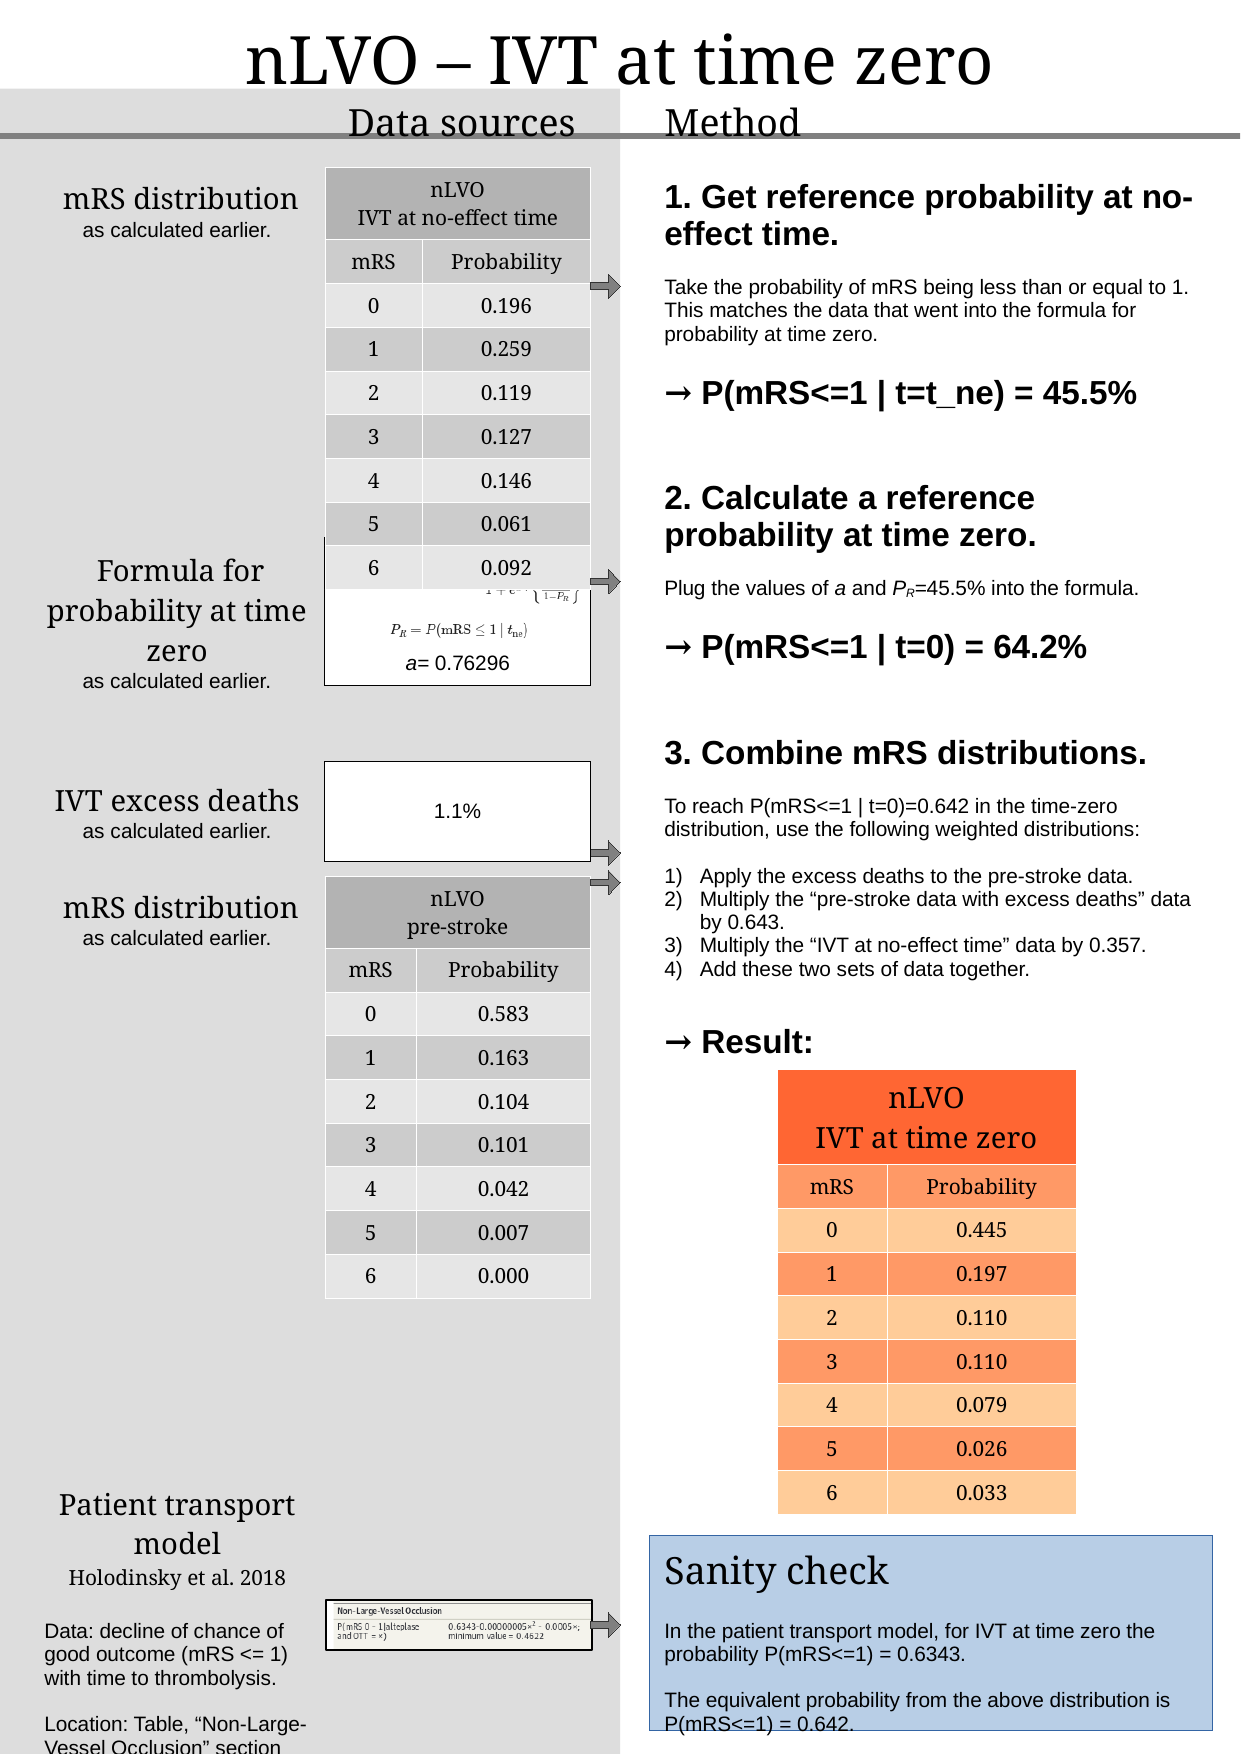

nLVO – IVT at time zero
Data sources
Method
| nLVO IVT at no-effect time | |
| --- | --- |
| mRS | Probability |
| 0 | 0.196 |
| 1 | 0.259 |
| 2 | 0.119 |
| 3 | 0.127 |
| 4 | 0.146 |
| 5 | 0.061 |
| 6 | 0.092 |
1. Get reference probability at no-effect time.
Take the probability of mRS being less than or equal to 1. This matches the data that went into the formula for probability at time zero.
→ P(mRS<=1 | t=t_ne) = 45.5%
2. Calculate a reference probability at time zero.
Plug the values of a and PR=45.5% into the formula.
→ P(mRS<=1 | t=0) = 64.2%
3. Combine mRS distributions.
To reach P(mRS<=1 | t=0)=0.642 in the time-zero distribution, use the following weighted distributions:
Apply the excess deaths to the pre-stroke data.
Multiply the “pre-stroke data with excess deaths” data by 0.643.
Multiply the “IVT at no-effect time” data by 0.357.
Add these two sets of data together.
→ Result:
 mRS distribution
as calculated earlier.
a= 0.76296
 Formula for probability at time zero
as calculated earlier.
IVT excess deaths
as calculated earlier.
1.1%
| nLVO pre-stroke | |
| --- | --- |
| mRS | Probability |
| 0 | 0.583 |
| 1 | 0.163 |
| 2 | 0.104 |
| 3 | 0.101 |
| 4 | 0.042 |
| 5 | 0.007 |
| 6 | 0.000 |
 mRS distribution
as calculated earlier.
| nLVO IVT at time zero | |
| --- | --- |
| mRS | Probability |
| 0 | 0.445 |
| 1 | 0.197 |
| 2 | 0.110 |
| 3 | 0.110 |
| 4 | 0.079 |
| 5 | 0.026 |
| 6 | 0.033 |
Patient transport model
Holodinsky et al. 2018
Data: decline of chance of good outcome (mRS <= 1) with time to thrombolysis.
Location: Table, “Non-Large-Vessel Occlusion” section
Sanity check
In the patient transport model, for IVT at time zero the probability P(mRS<=1) = 0.6343.
The equivalent probability from the above distribution is P(mRS<=1) = 0.642.